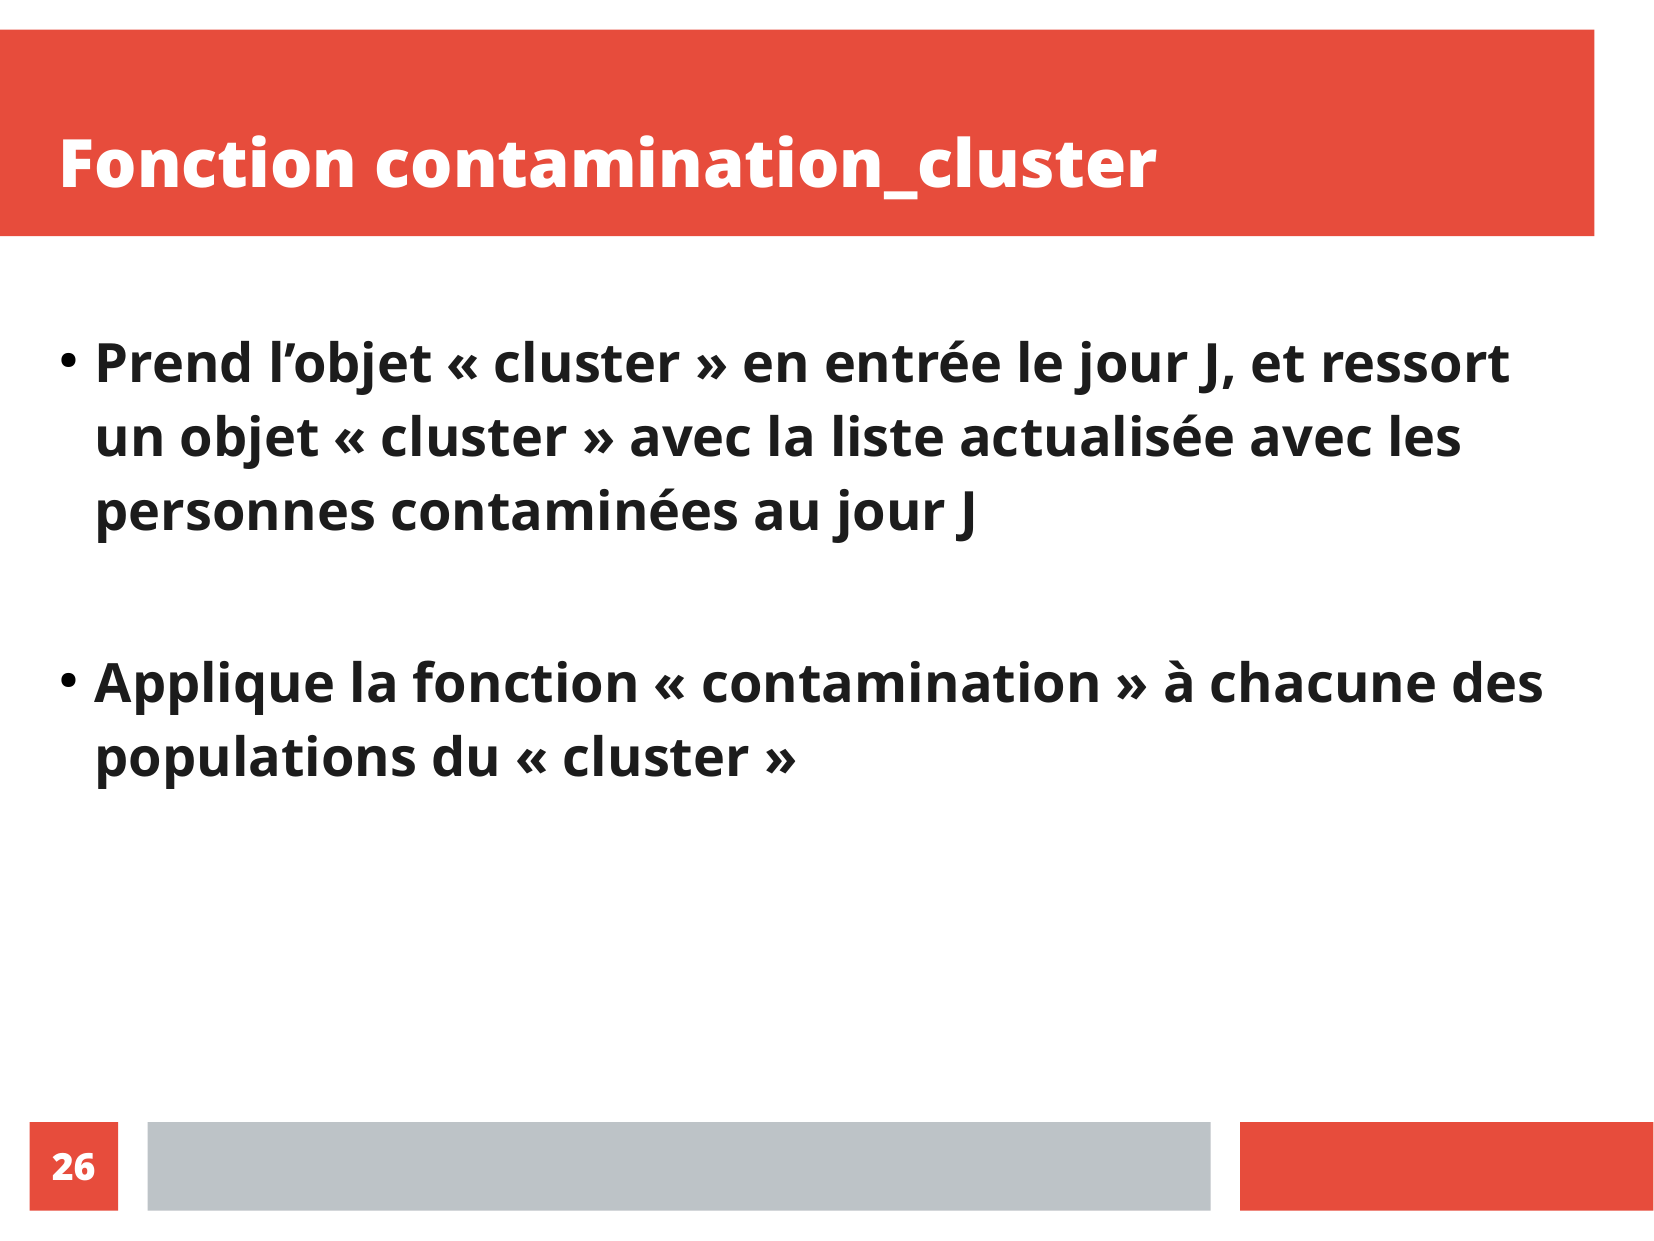

# Fonction contamination_cluster
Prend l’objet « cluster » en entrée le jour J, et ressort un objet « cluster » avec la liste actualisée avec les personnes contaminées au jour J
Applique la fonction « contamination » à chacune des populations du « cluster »
26